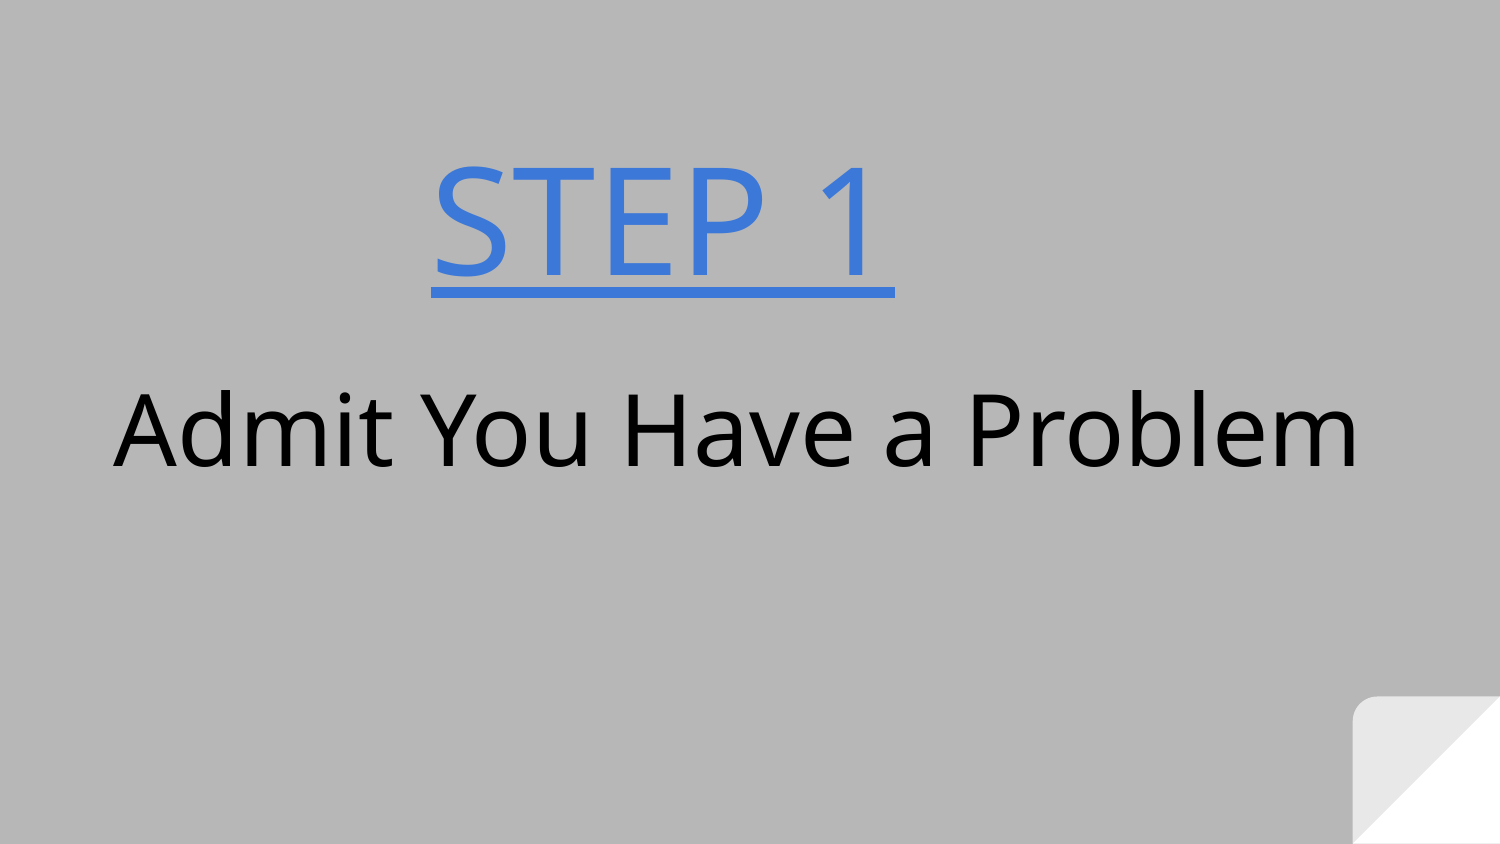

STEP 1
# Admit You Have a Problem